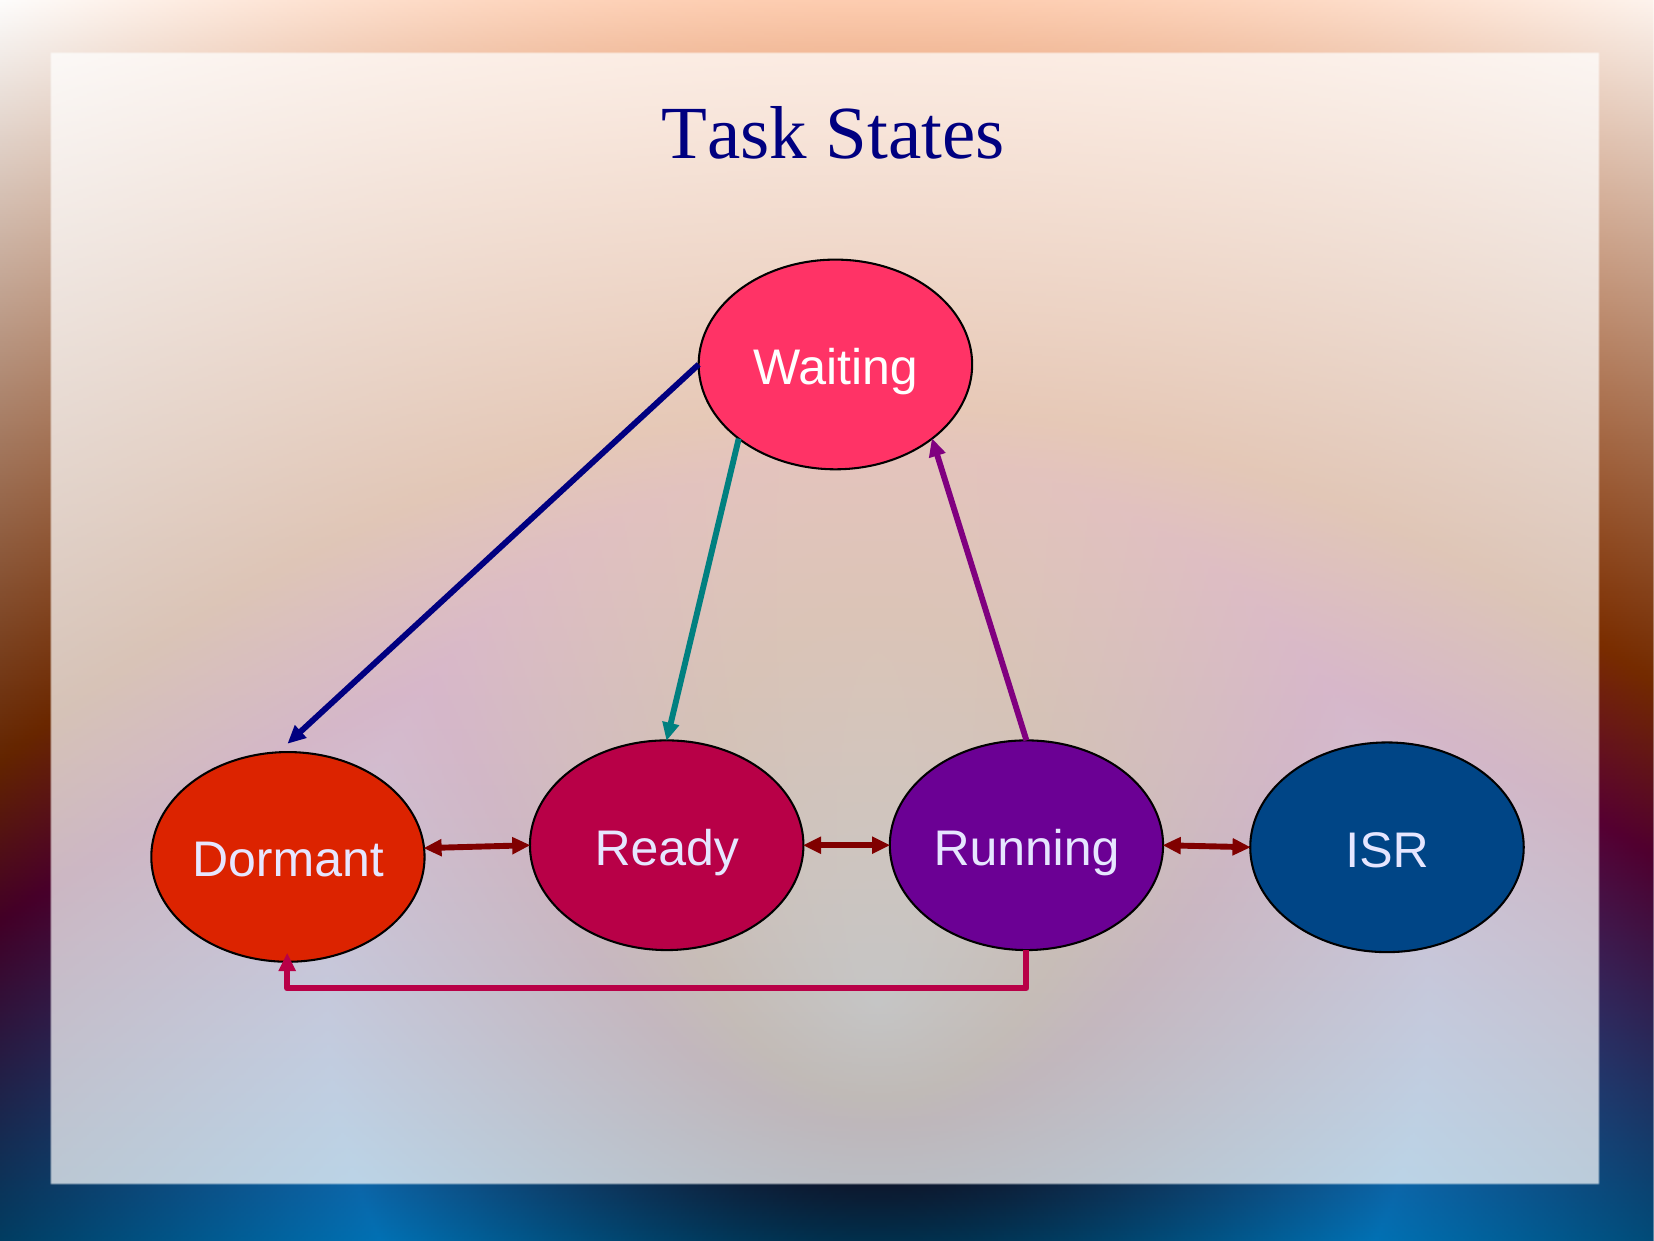

# Task States
Waiting
Ready
Running
ISR
Dormant